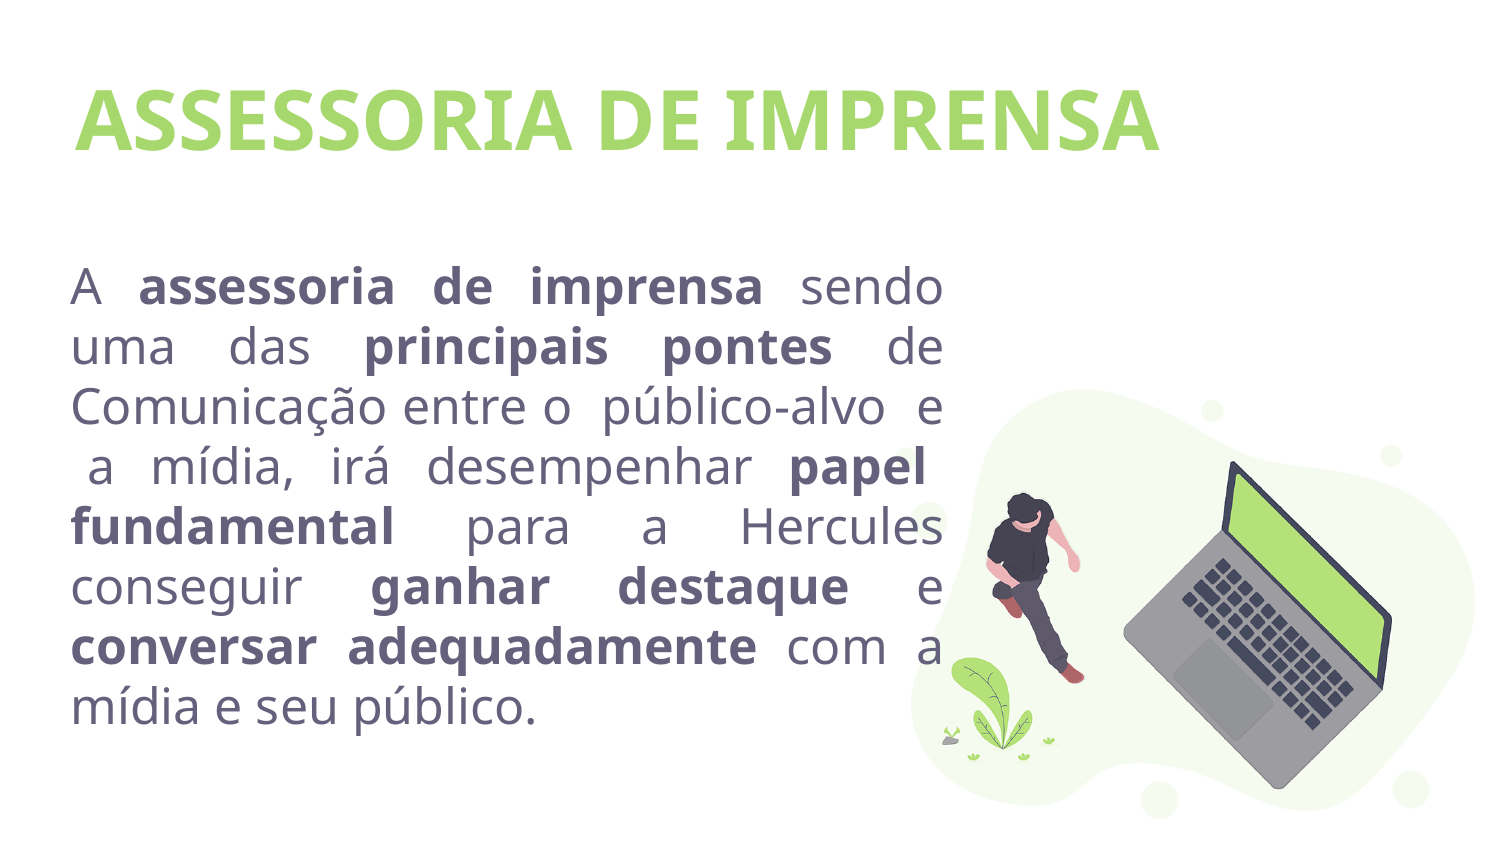

# ASSESSORIA DE IMPRENSA
A assessoria de imprensa sendo uma das principais pontes de Comunicação entre o público-alvo e a mídia, irá desempenhar papel fundamental para a Hercules conseguir ganhar destaque e conversar adequadamente com a mídia e seu público.